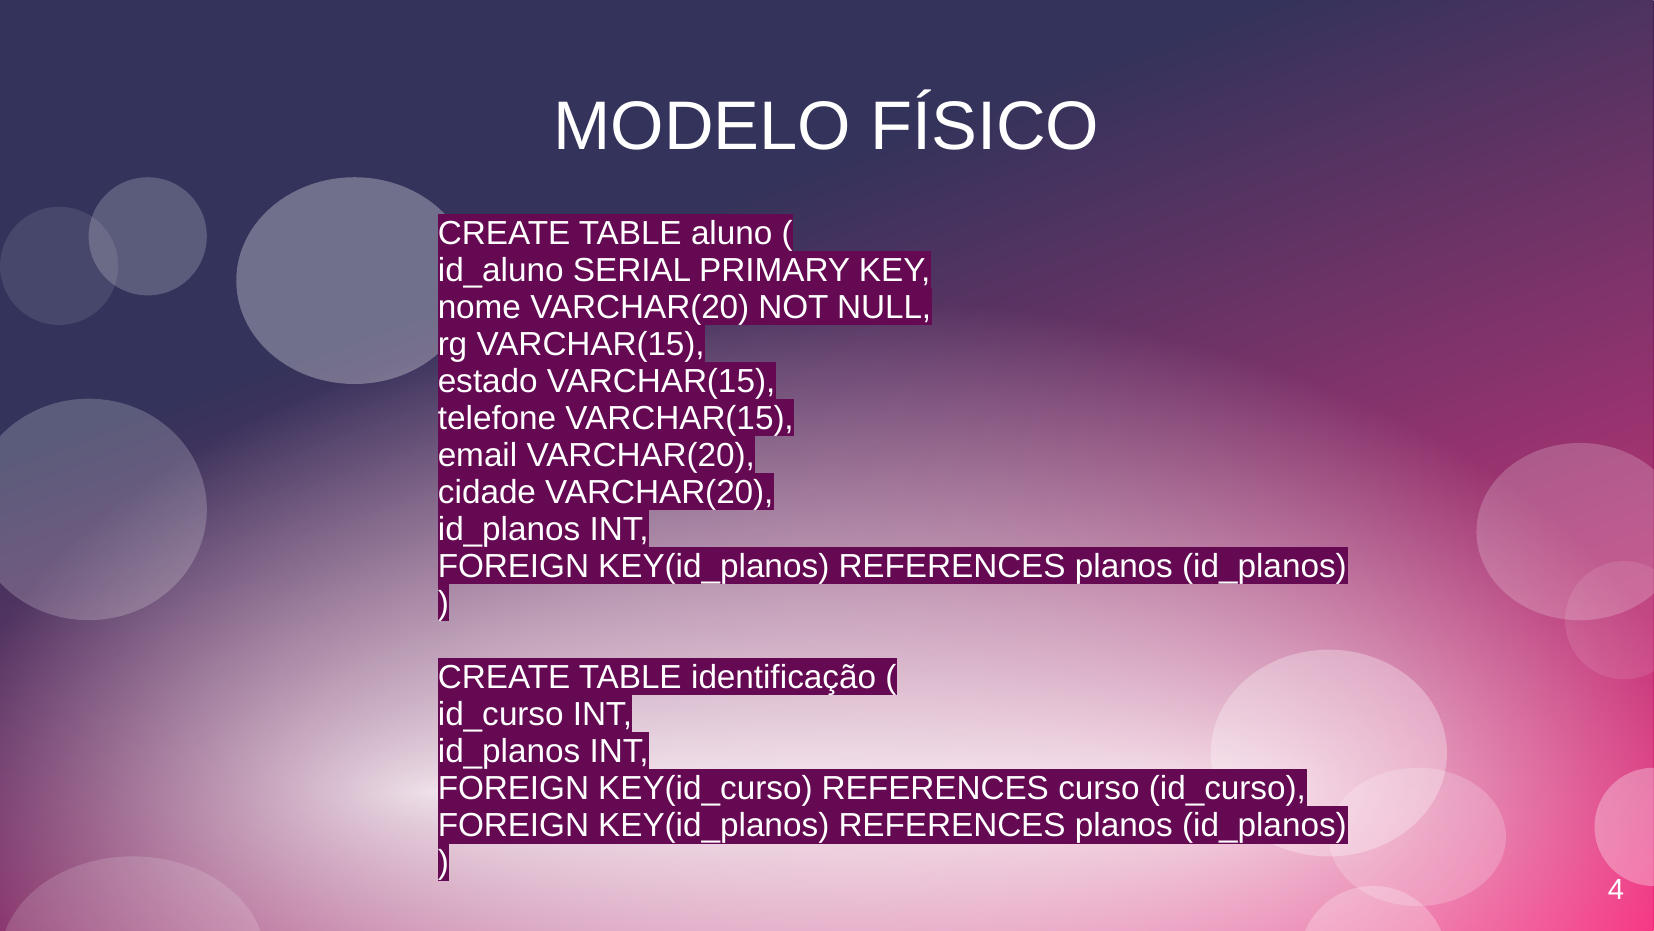

# MODELO FÍSICO
CREATE TABLE aluno (
id_aluno SERIAL PRIMARY KEY,
nome VARCHAR(20) NOT NULL,
rg VARCHAR(15),
estado VARCHAR(15),
telefone VARCHAR(15),
email VARCHAR(20),
cidade VARCHAR(20),
id_planos INT,
FOREIGN KEY(id_planos) REFERENCES planos (id_planos)
)
CREATE TABLE identificação (
id_curso INT,
id_planos INT,
FOREIGN KEY(id_curso) REFERENCES curso (id_curso),
FOREIGN KEY(id_planos) REFERENCES planos (id_planos)
)